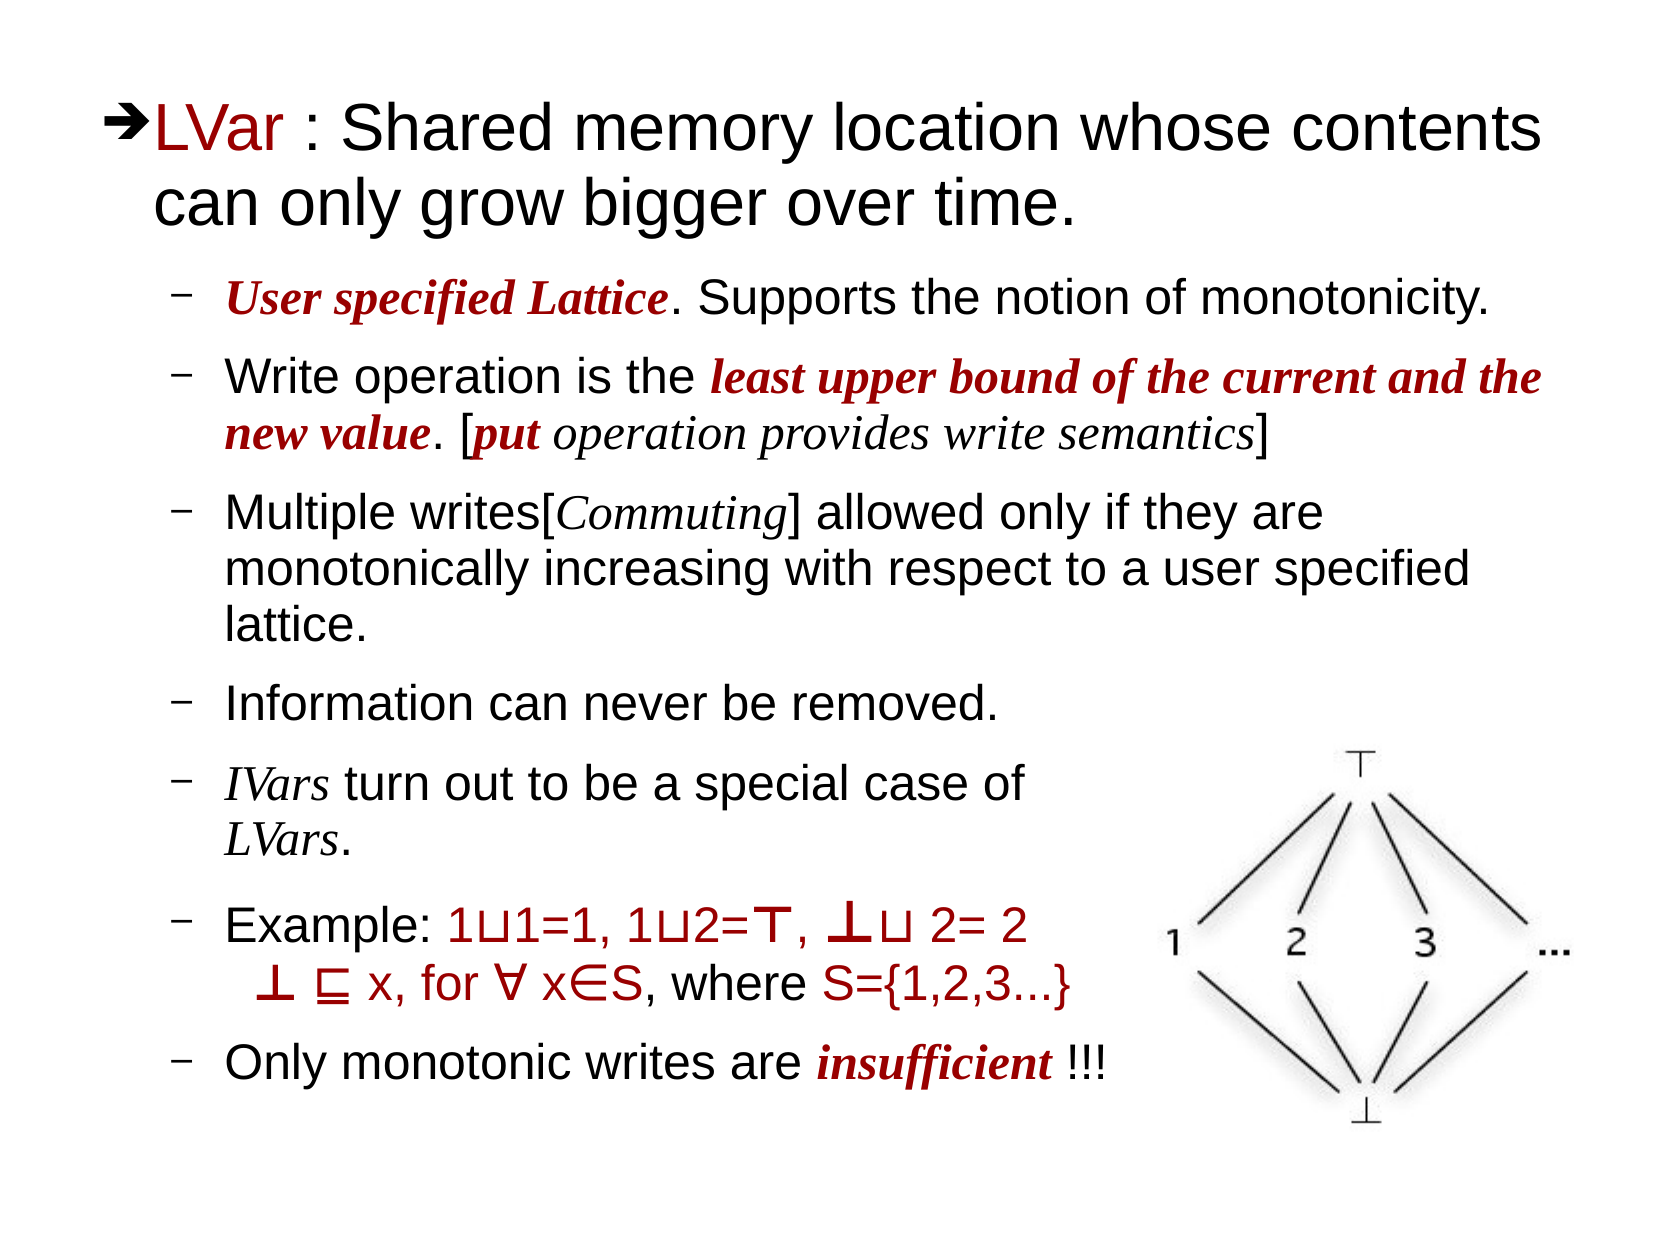

# LVar : Shared memory location whose contents can only grow bigger over time.
User specified Lattice. Supports the notion of monotonicity.
Write operation is the least upper bound of the current and the new value. [put operation provides write semantics]
Multiple writes[Commuting] allowed only if they are monotonically increasing with respect to a user specified lattice.
Information can never be removed.
IVars turn out to be a special case of LVars.
Example: 1⊔1=1, 1⊔2=⊤, ⊥⊔ 2= 2 ⊥ ⊑ x, for ∀ x∈S, where S={1,2,3...}
Only monotonic writes are insufficient !!!